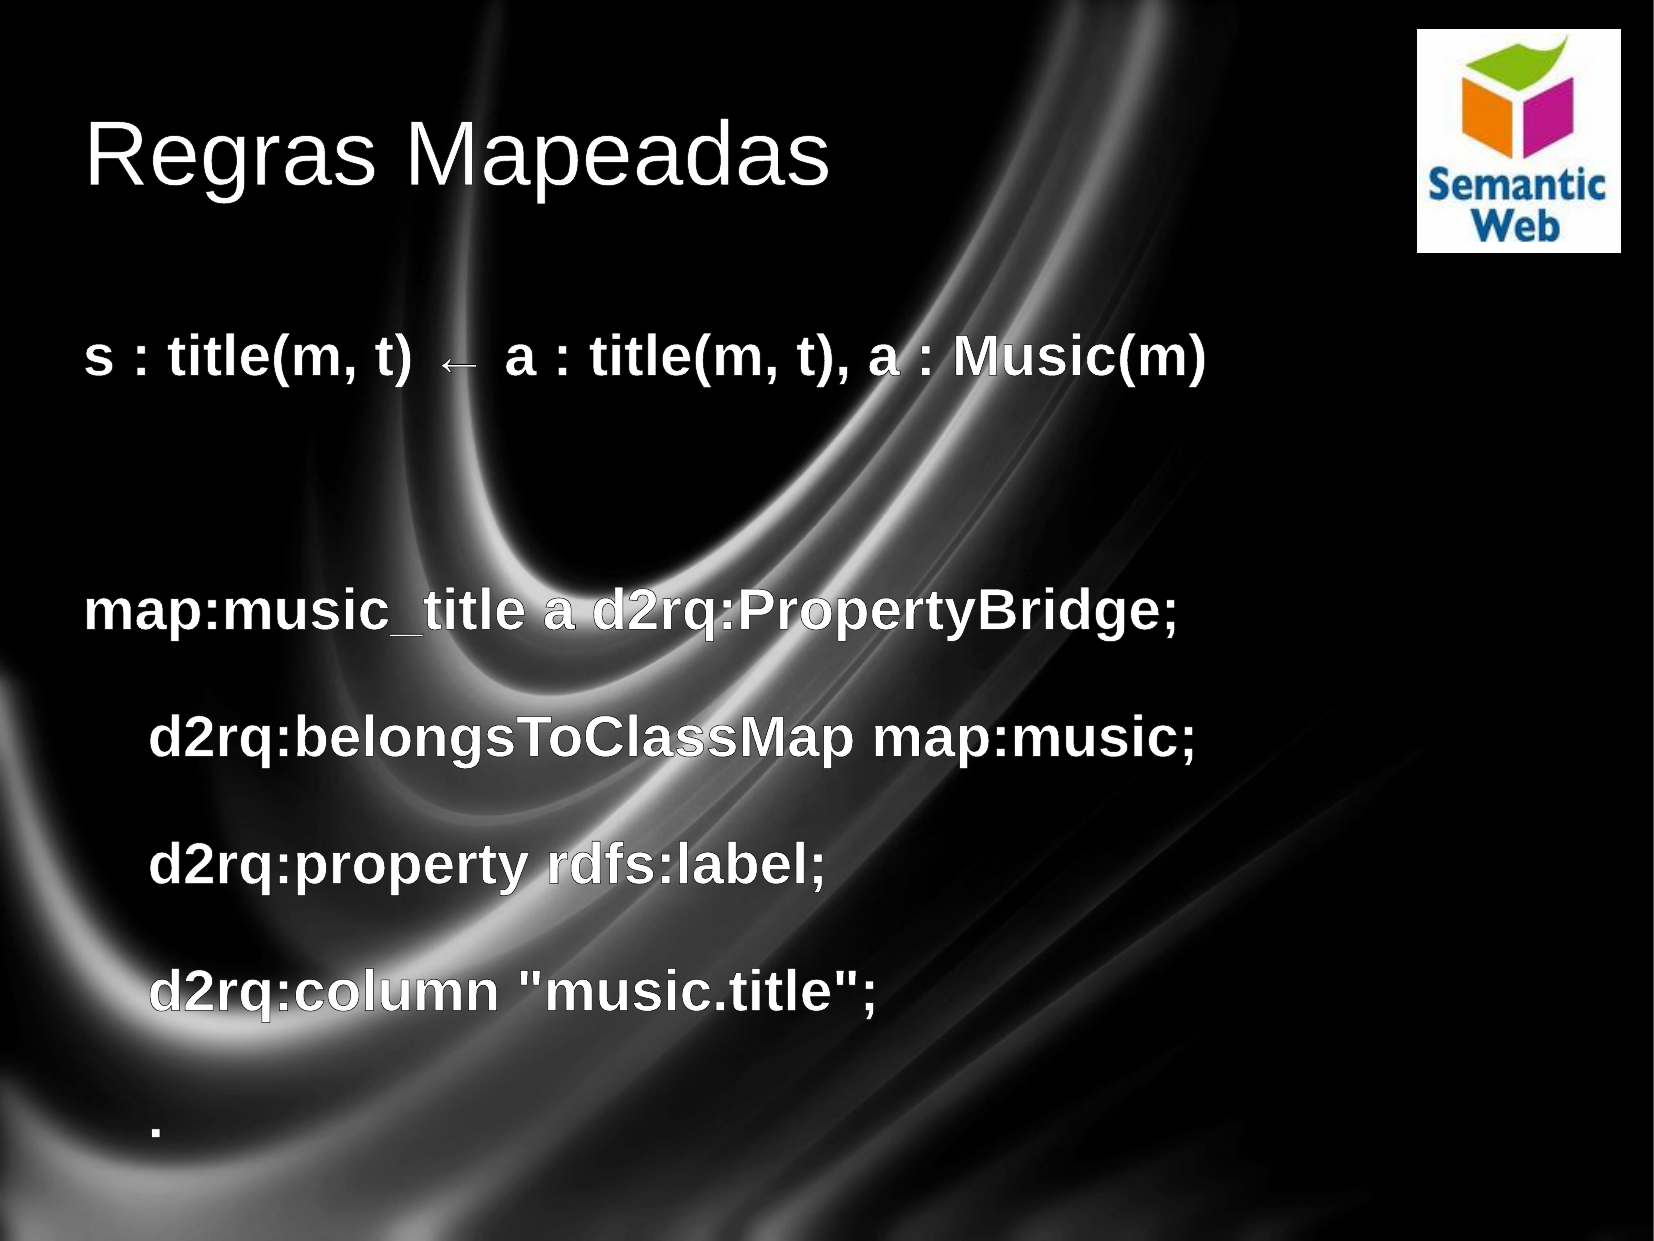

# Regras Mapeadas
s : title(m, t) ← a : title(m, t), a : Music(m)
map:music_title a d2rq:PropertyBridge;
 d2rq:belongsToClassMap map:music;
 d2rq:property rdfs:label;
 d2rq:column "music.title";
 .